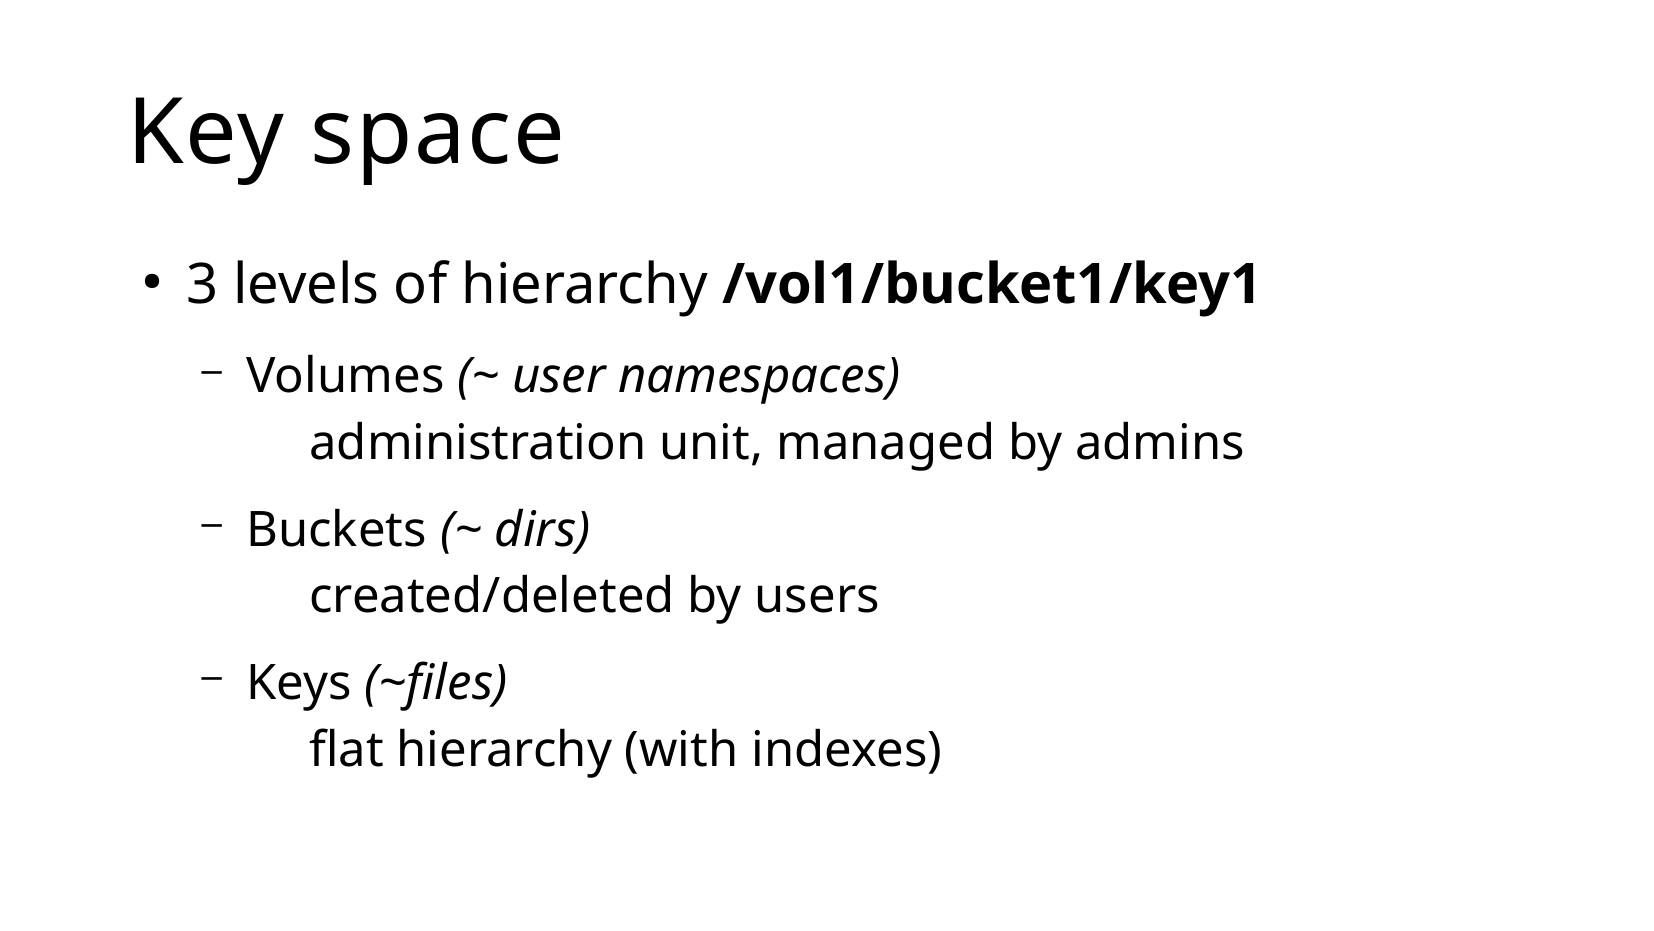

# Key space
3 levels of hierarchy /vol1/bucket1/key1
Volumes (~ user namespaces)
	administration unit, managed by admins
Buckets (~ dirs)
	created/deleted by users
Keys (~files)
	flat hierarchy (with indexes)